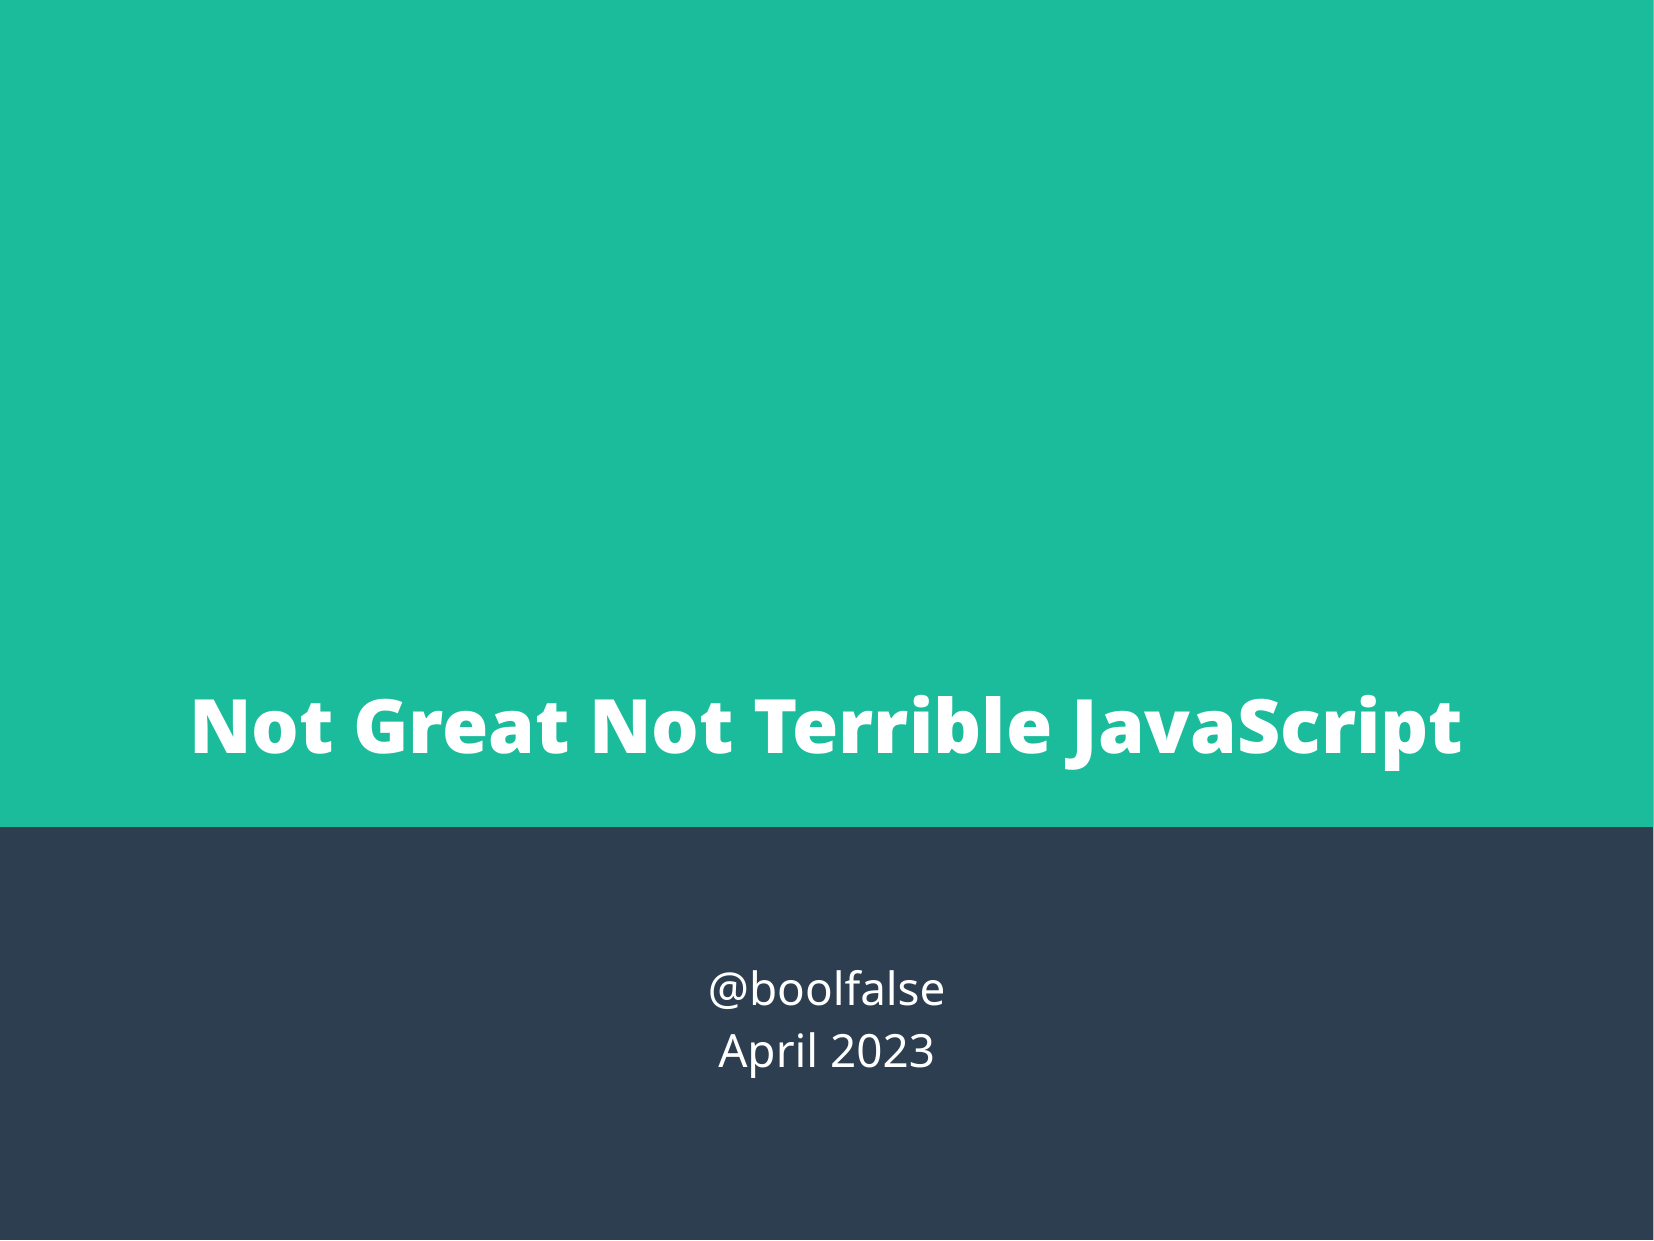

# Not Great Not Terrible JavaScript
@boolfalse
April 2023